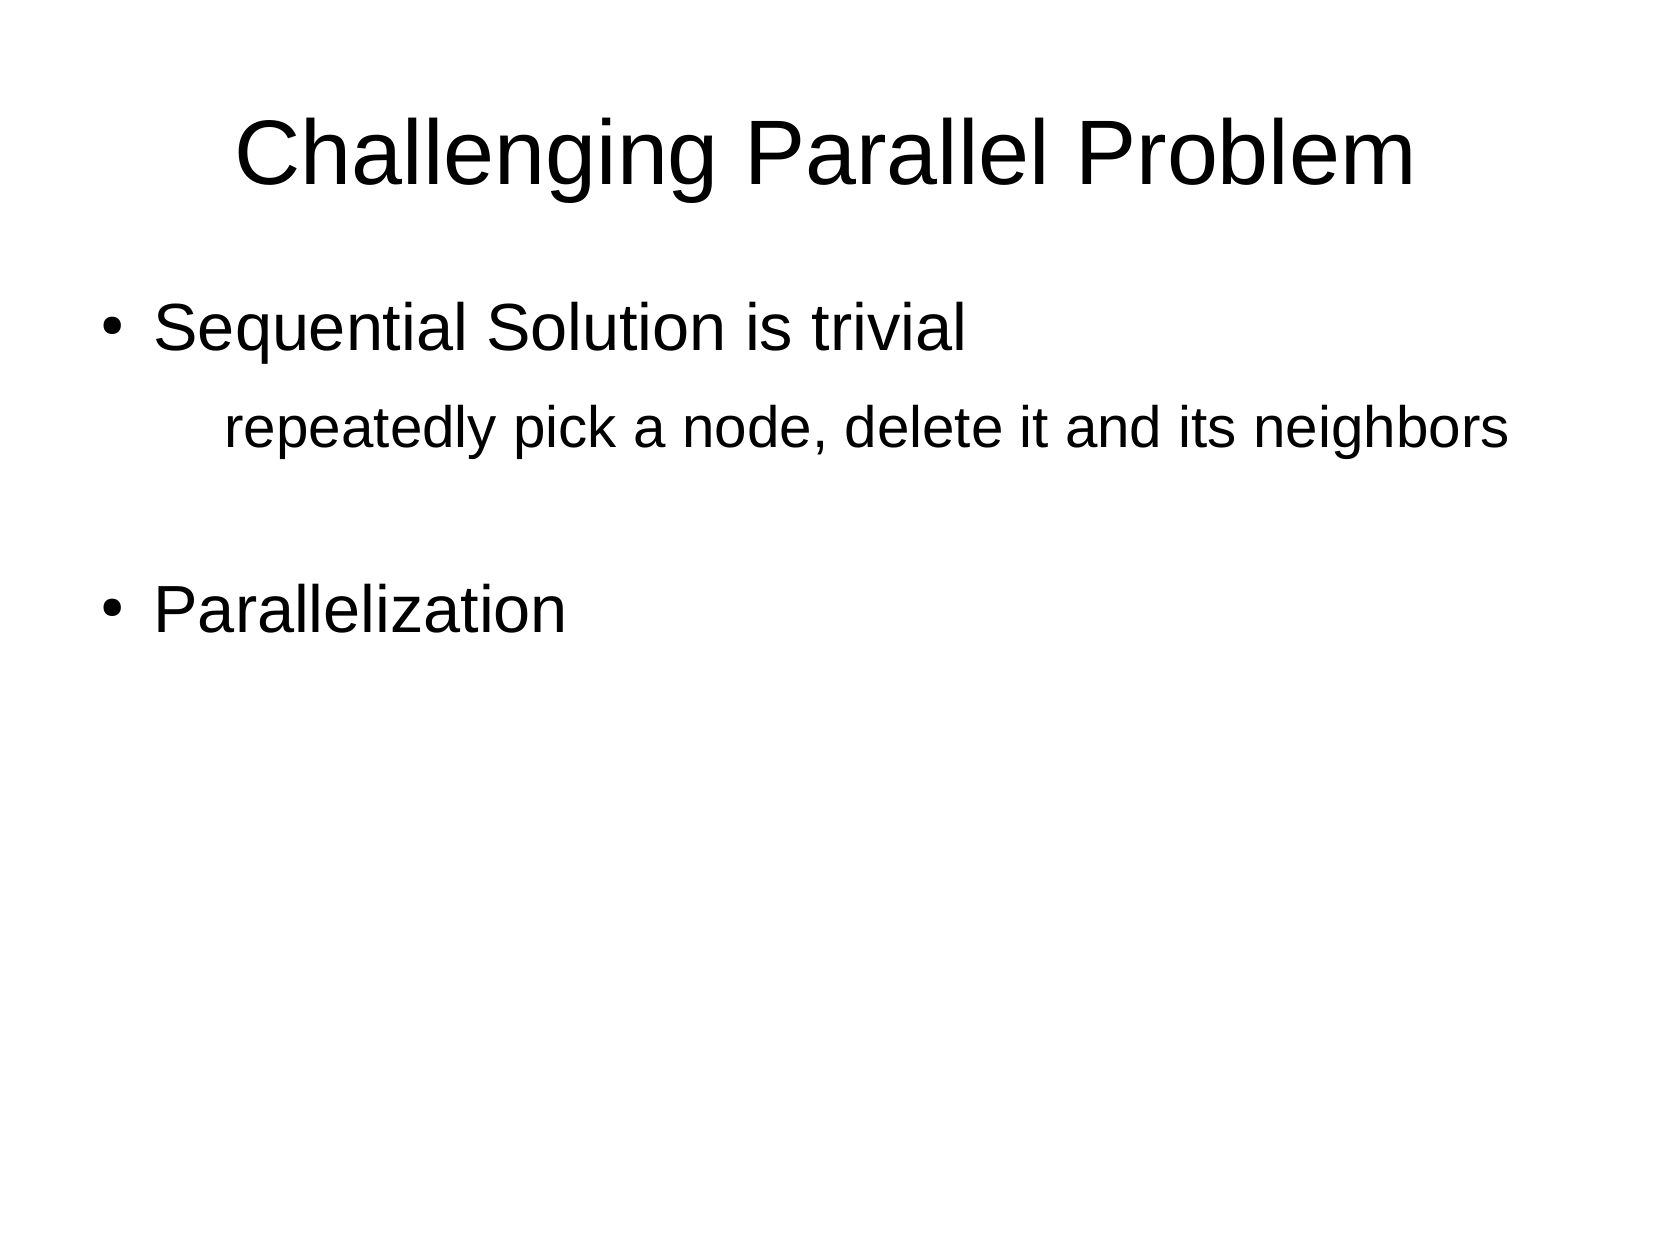

# Challenging Parallel Problem
Sequential Solution is trivial
repeatedly pick a node, delete it and its neighbors
Parallelization